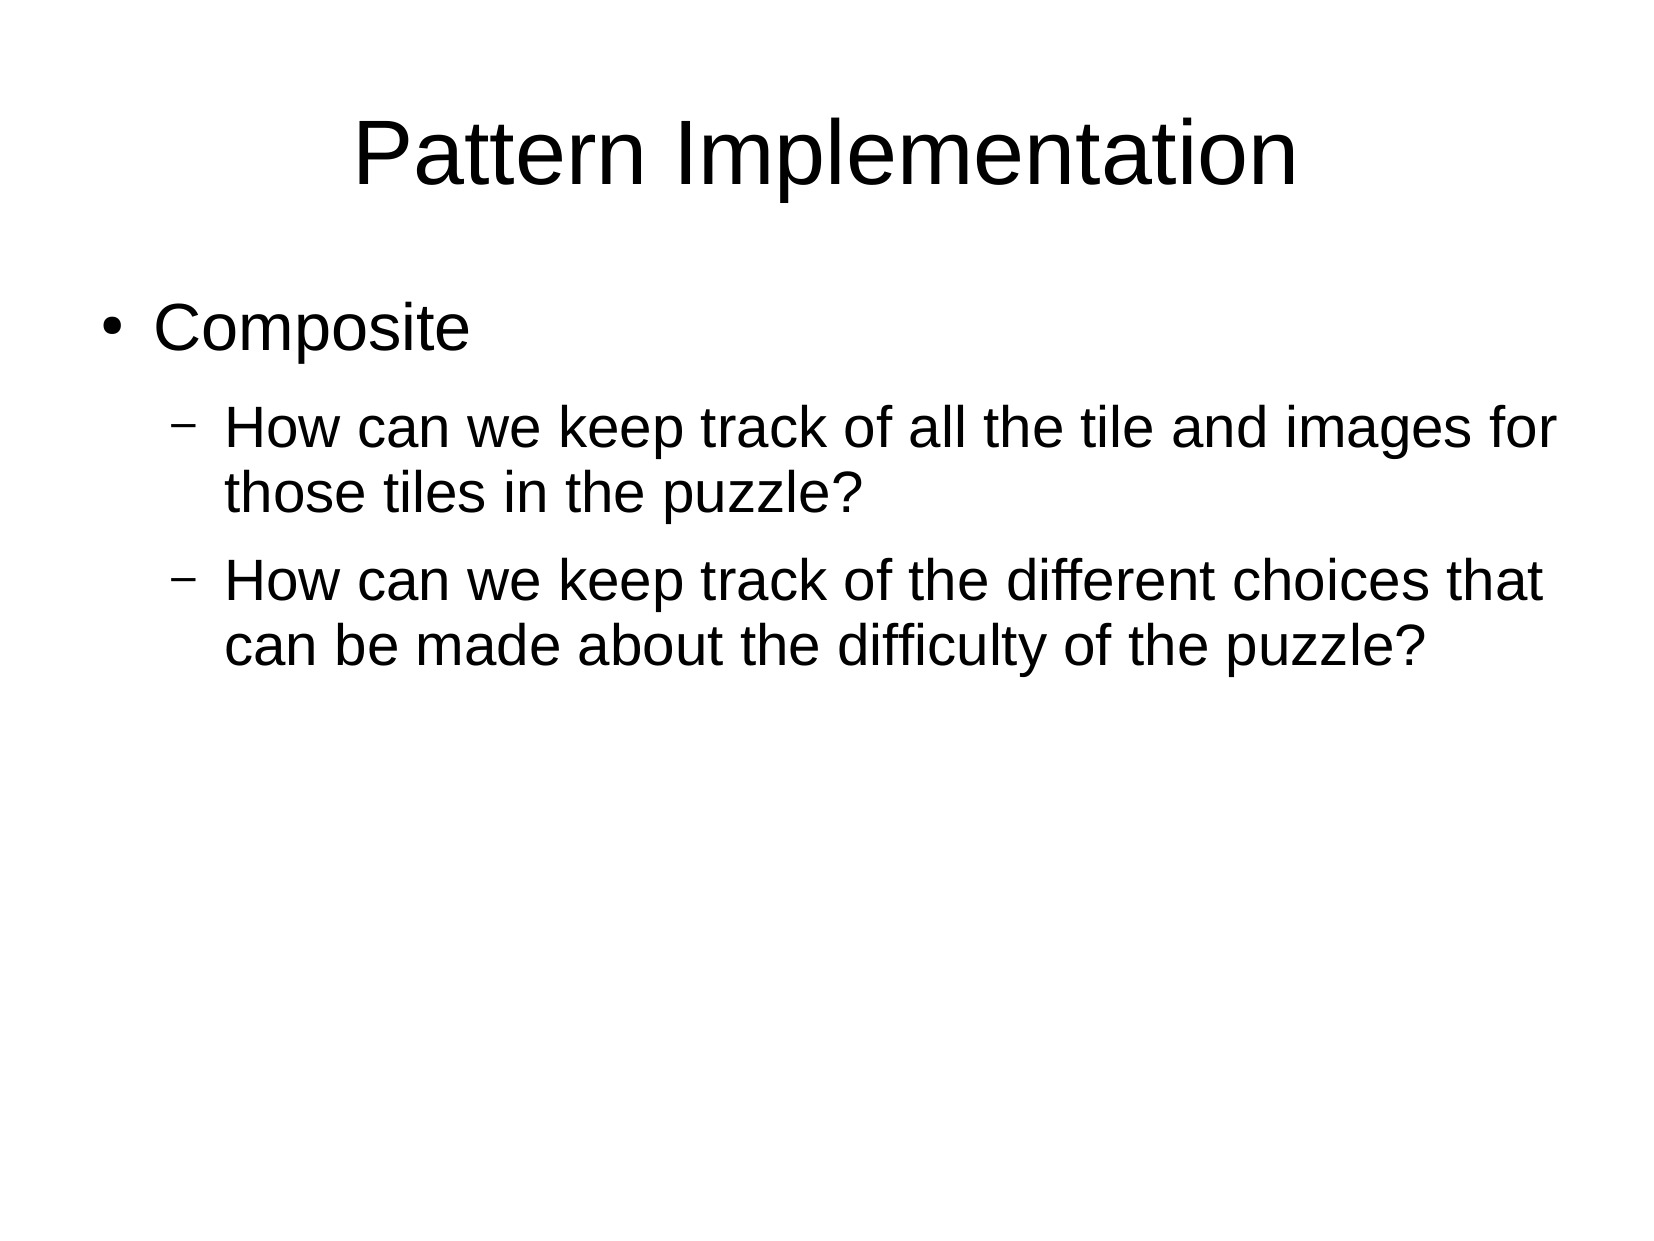

# Pattern Implementation
Composite
How can we keep track of all the tile and images for those tiles in the puzzle?
How can we keep track of the different choices that can be made about the difficulty of the puzzle?